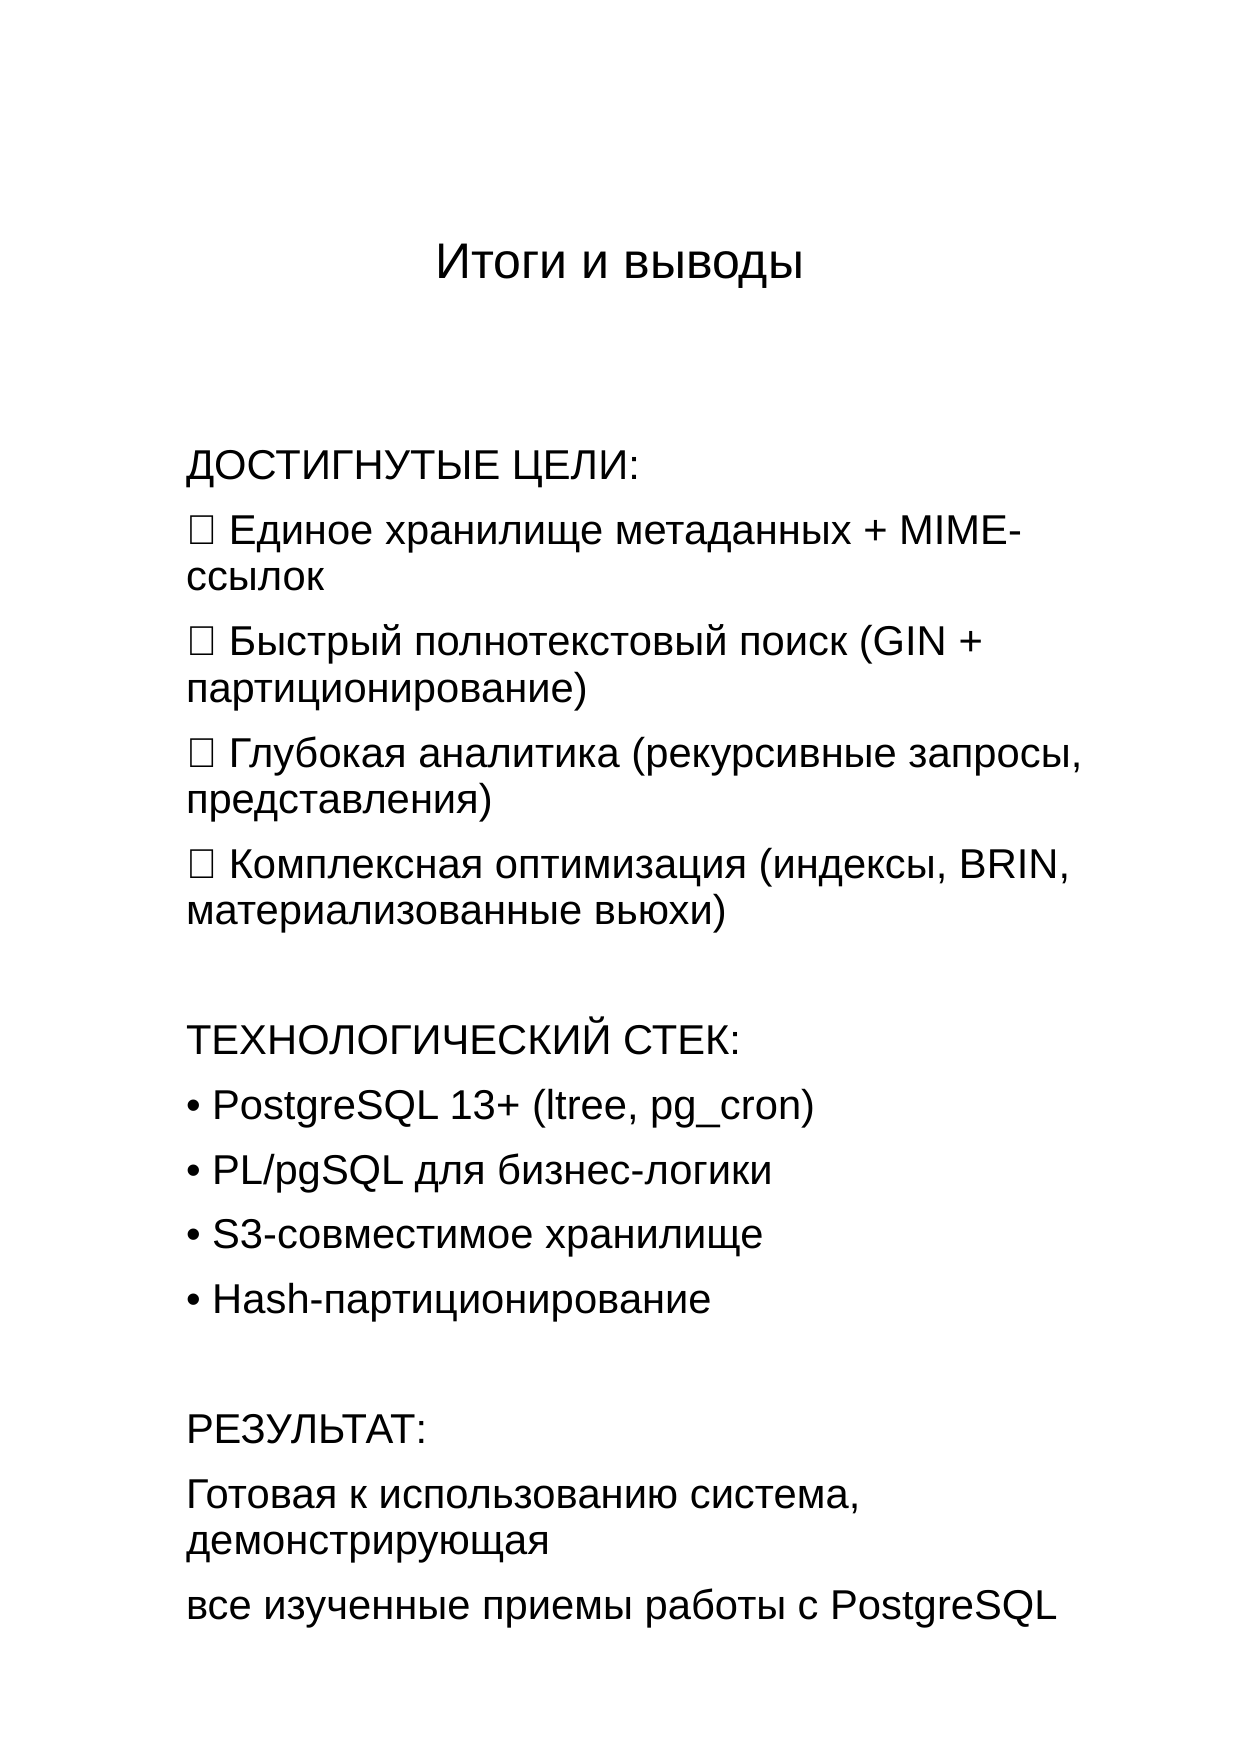

# Итоги и выводы
ДОСТИГНУТЫЕ ЦЕЛИ:
✅ Единое хранилище метаданных + MIME-ссылок
✅ Быстрый полнотекстовый поиск (GIN + партиционирование)
✅ Глубокая аналитика (рекурсивные запросы, представления)
✅ Комплексная оптимизация (индексы, BRIN, материализованные вьюхи)
ТЕХНОЛОГИЧЕСКИЙ СТЕК:
• PostgreSQL 13+ (ltree, pg_cron)
• PL/pgSQL для бизнес-логики
• S3-совместимое хранилище
• Hash-партиционирование
РЕЗУЛЬТАТ:
Готовая к использованию система, демонстрирующая
все изученные приемы работы с PostgreSQL